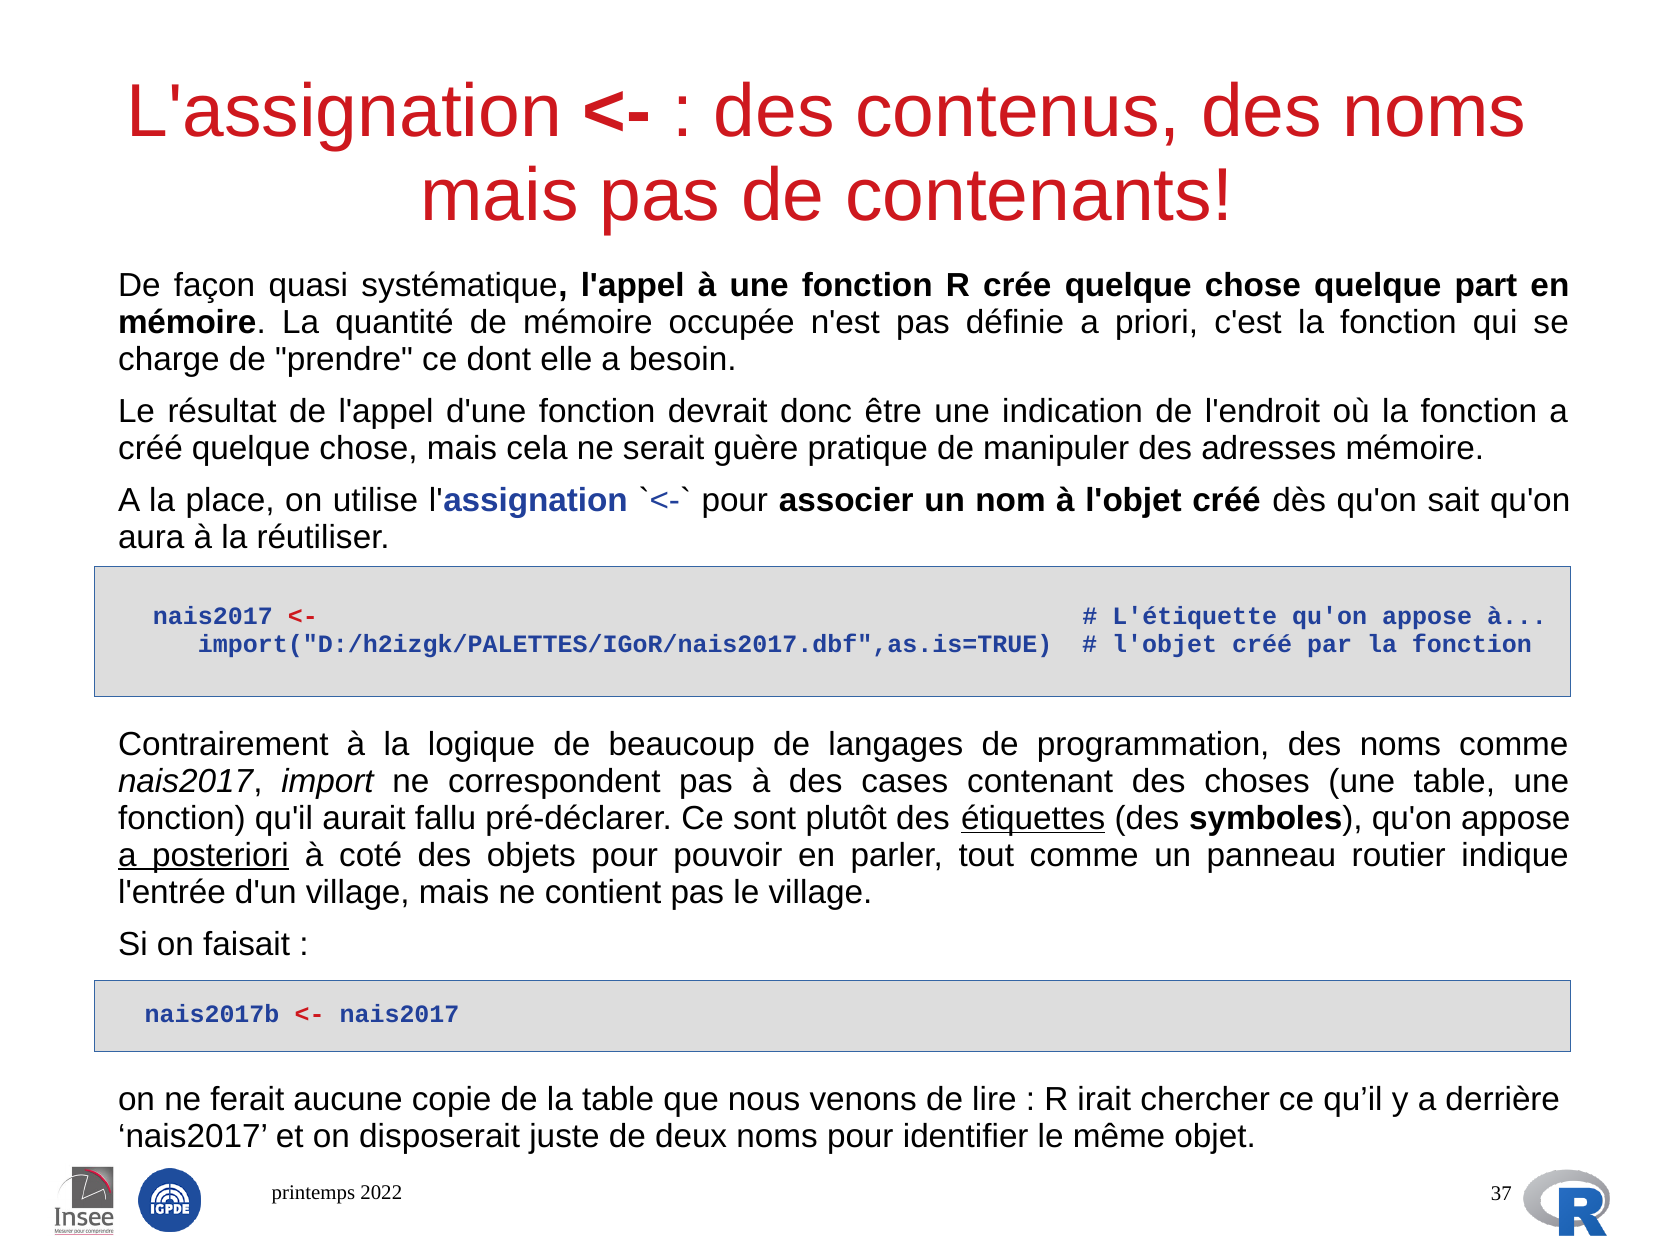

# L'assignation <- : des contenus, des noms mais pas de contenants!
De façon quasi systématique, l'appel à une fonction R crée quelque chose quelque part en mémoire. La quantité de mémoire occupée n'est pas définie a priori, c'est la fonction qui se charge de "prendre" ce dont elle a besoin.
Le résultat de l'appel d'une fonction devrait donc être une indication de l'endroit où la fonction a créé quelque chose, mais cela ne serait guère pratique de manipuler des adresses mémoire.
A la place, on utilise l'assignation `<-` pour associer un nom à l'objet créé dès qu'on sait qu'on aura à la réutiliser.
Contrairement à la logique de beaucoup de langages de programmation, des noms comme nais2017, import ne correspondent pas à des cases contenant des choses (une table, une fonction) qu'il aurait fallu pré-déclarer. Ce sont plutôt des étiquettes (des symboles), qu'on appose a posteriori à coté des objets pour pouvoir en parler, tout comme un panneau routier indique l'entrée d'un village, mais ne contient pas le village.
Si on faisait :
on ne ferait aucune copie de la table que nous venons de lire : R irait chercher ce qu’il y a derrière ‘nais2017’ et on disposerait juste de deux noms pour identifier le même objet.
nais2017 <- # L'étiquette qu'on appose à...
 import("D:/h2izgk/PALETTES/IGoR/nais2017.dbf",as.is=TRUE) # l'objet créé par la fonction
nais2017b <- nais2017
printemps 2022
37